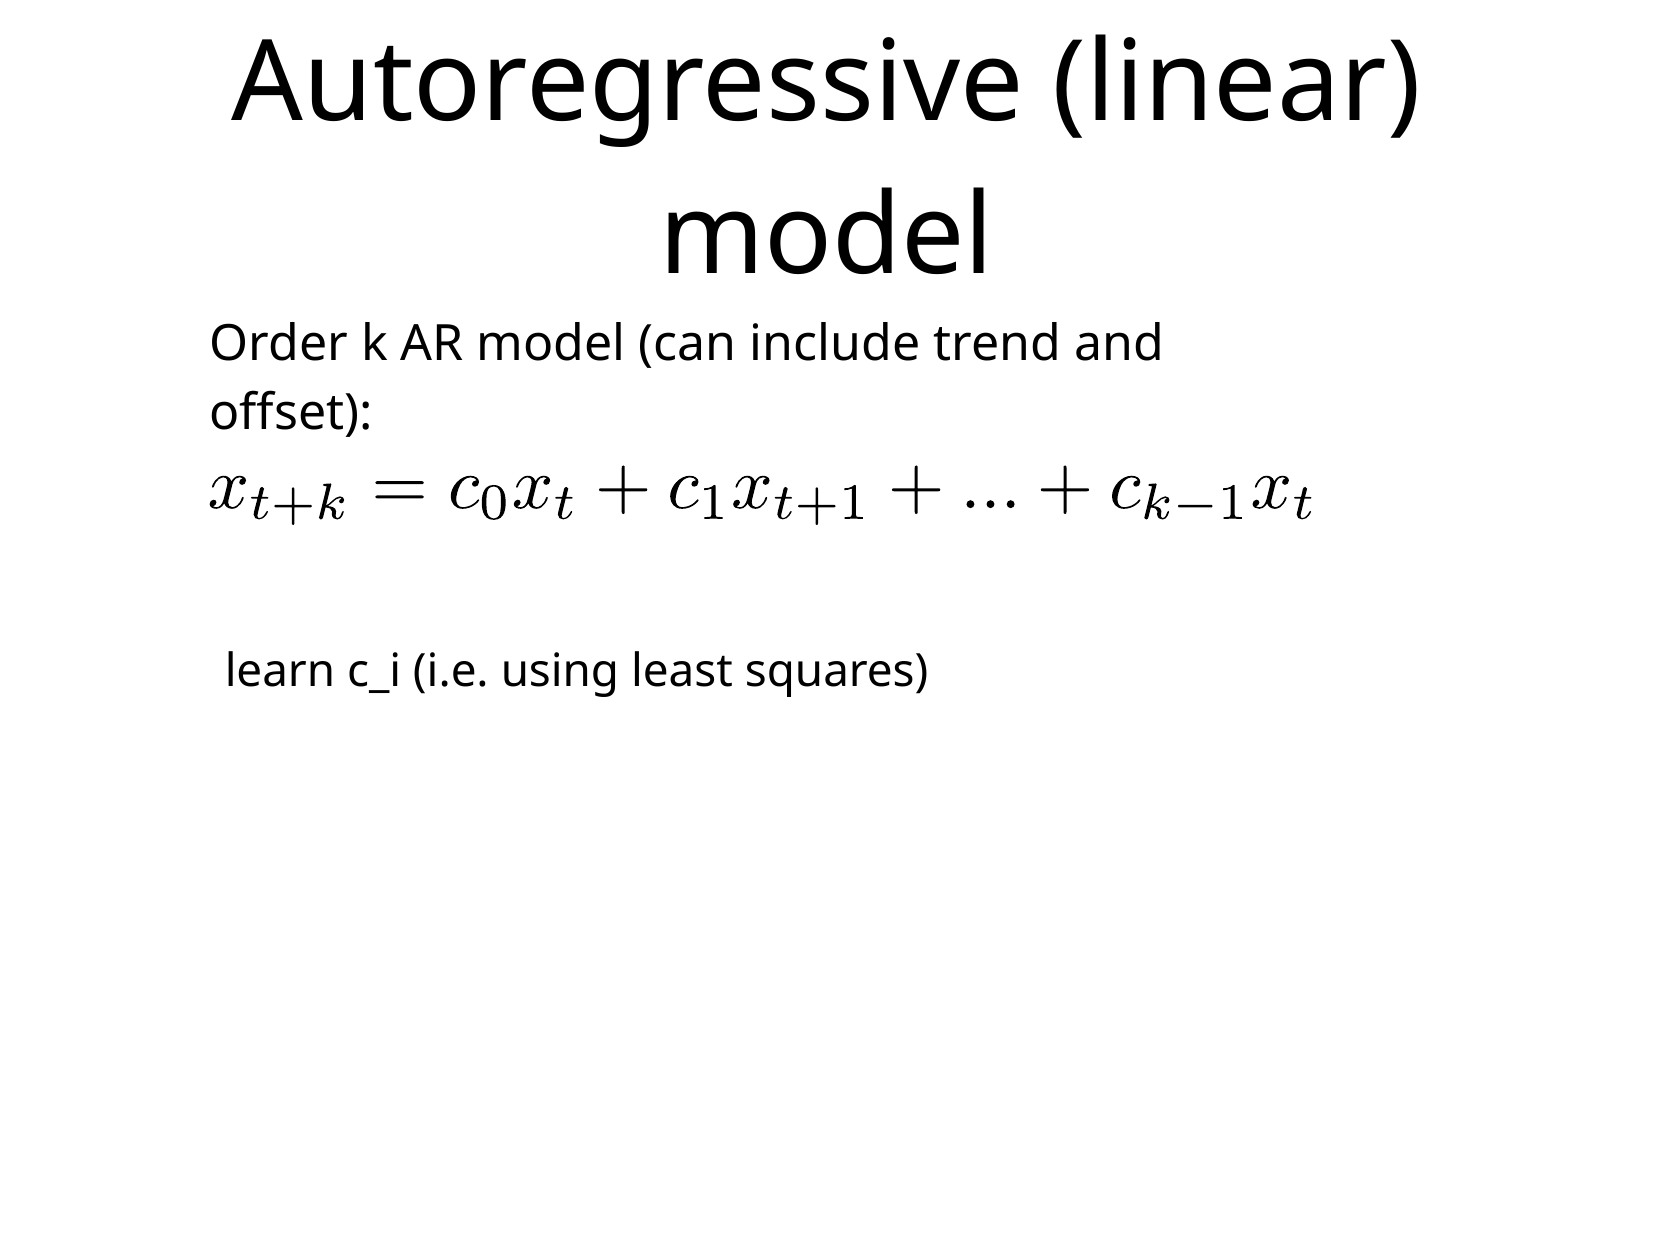

# Autoregressive (linear) model
Order k AR model (can include trend and offset):
learn c_i (i.e. using least squares)